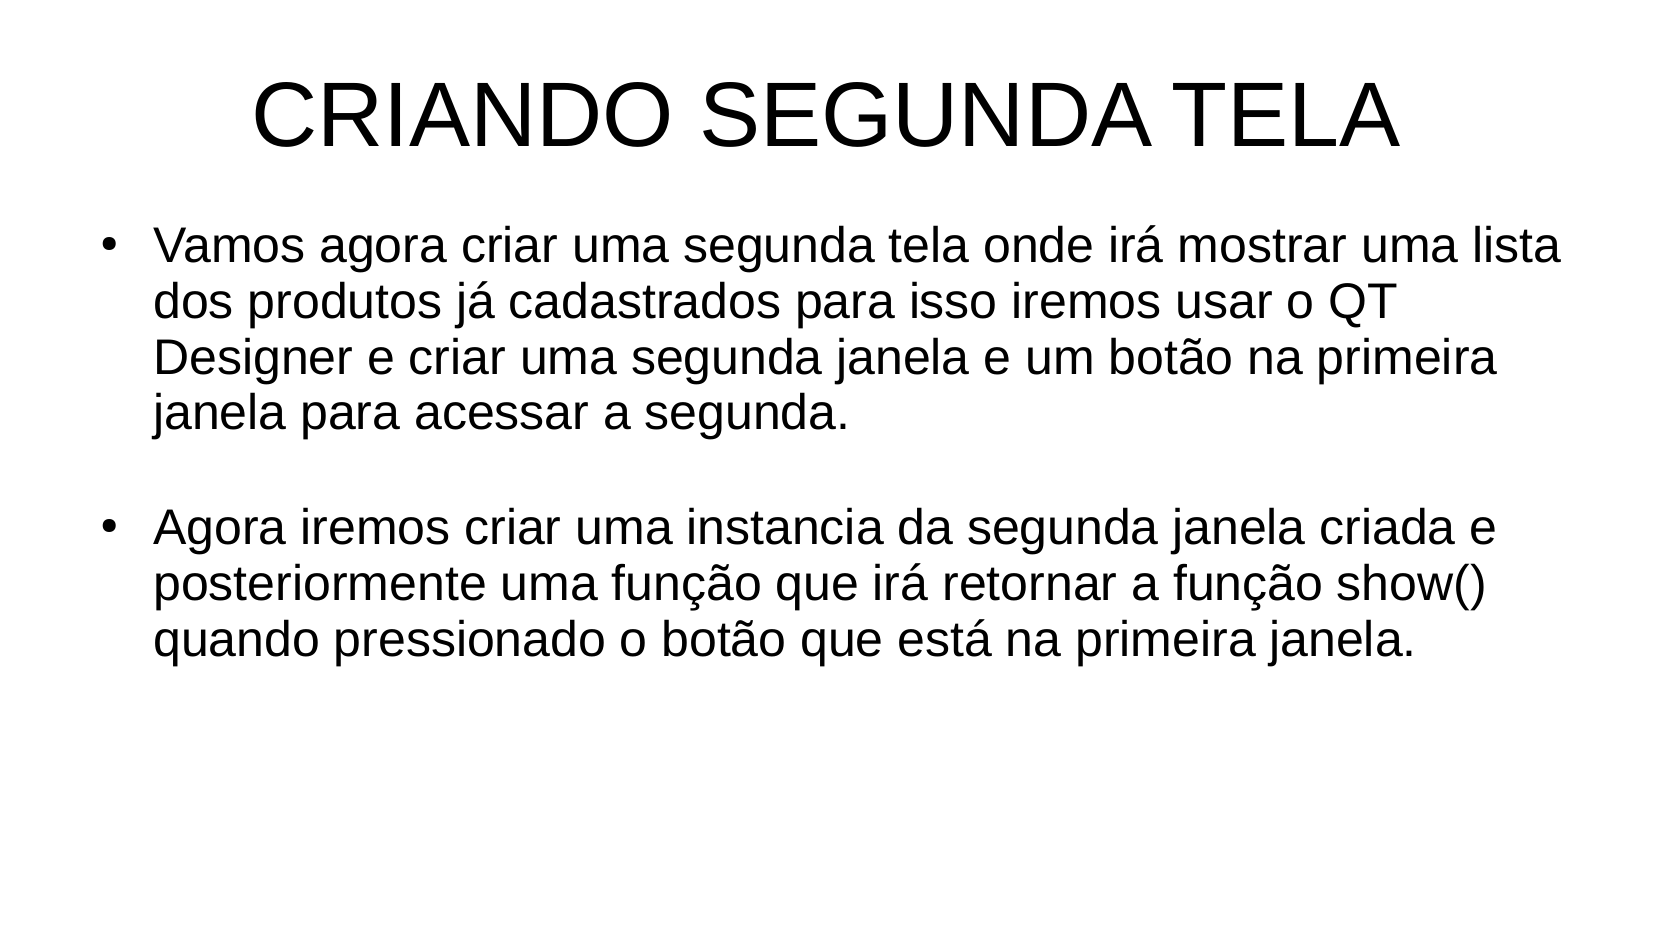

# CRIANDO SEGUNDA TELA
Vamos agora criar uma segunda tela onde irá mostrar uma lista dos produtos já cadastrados para isso iremos usar o QT Designer e criar uma segunda janela e um botão na primeira janela para acessar a segunda.
Agora iremos criar uma instancia da segunda janela criada e posteriormente uma função que irá retornar a função show() quando pressionado o botão que está na primeira janela.